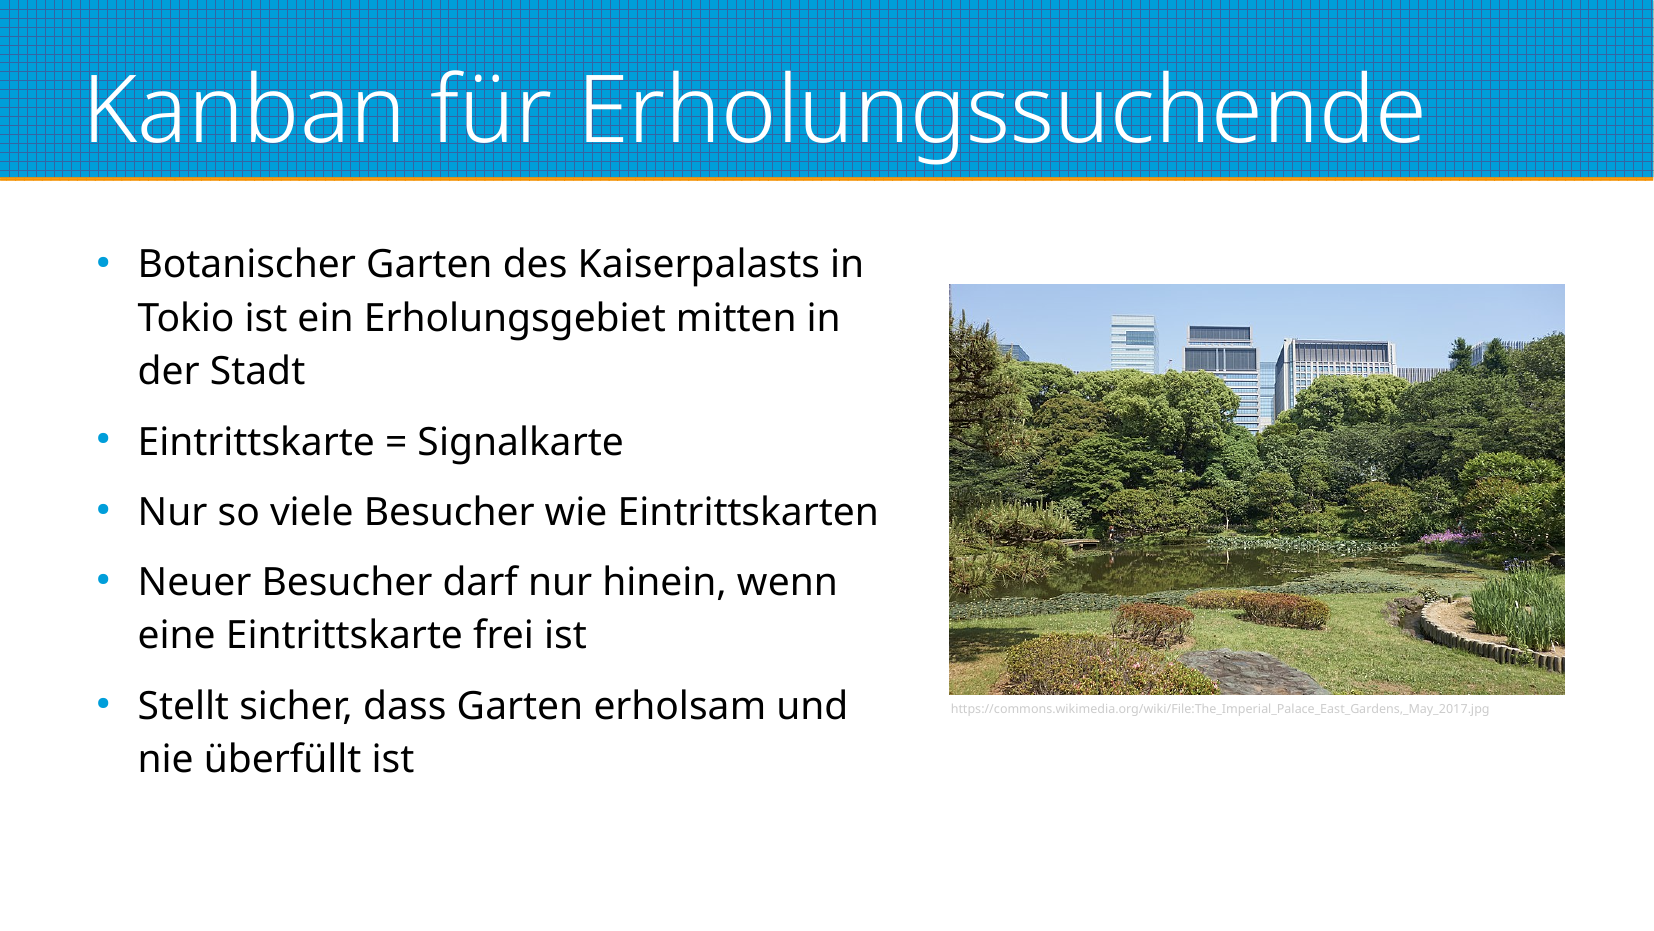

# Kanban für Erholungssuchende
Botanischer Garten des Kaiserpalasts in Tokio ist ein Erholungsgebiet mitten in der Stadt
Eintrittskarte = Signalkarte
Nur so viele Besucher wie Eintrittskarten
Neuer Besucher darf nur hinein, wenn eine Eintrittskarte frei ist
Stellt sicher, dass Garten erholsam und nie überfüllt ist
https://commons.wikimedia.org/wiki/File:The_Imperial_Palace_East_Gardens,_May_2017.jpg